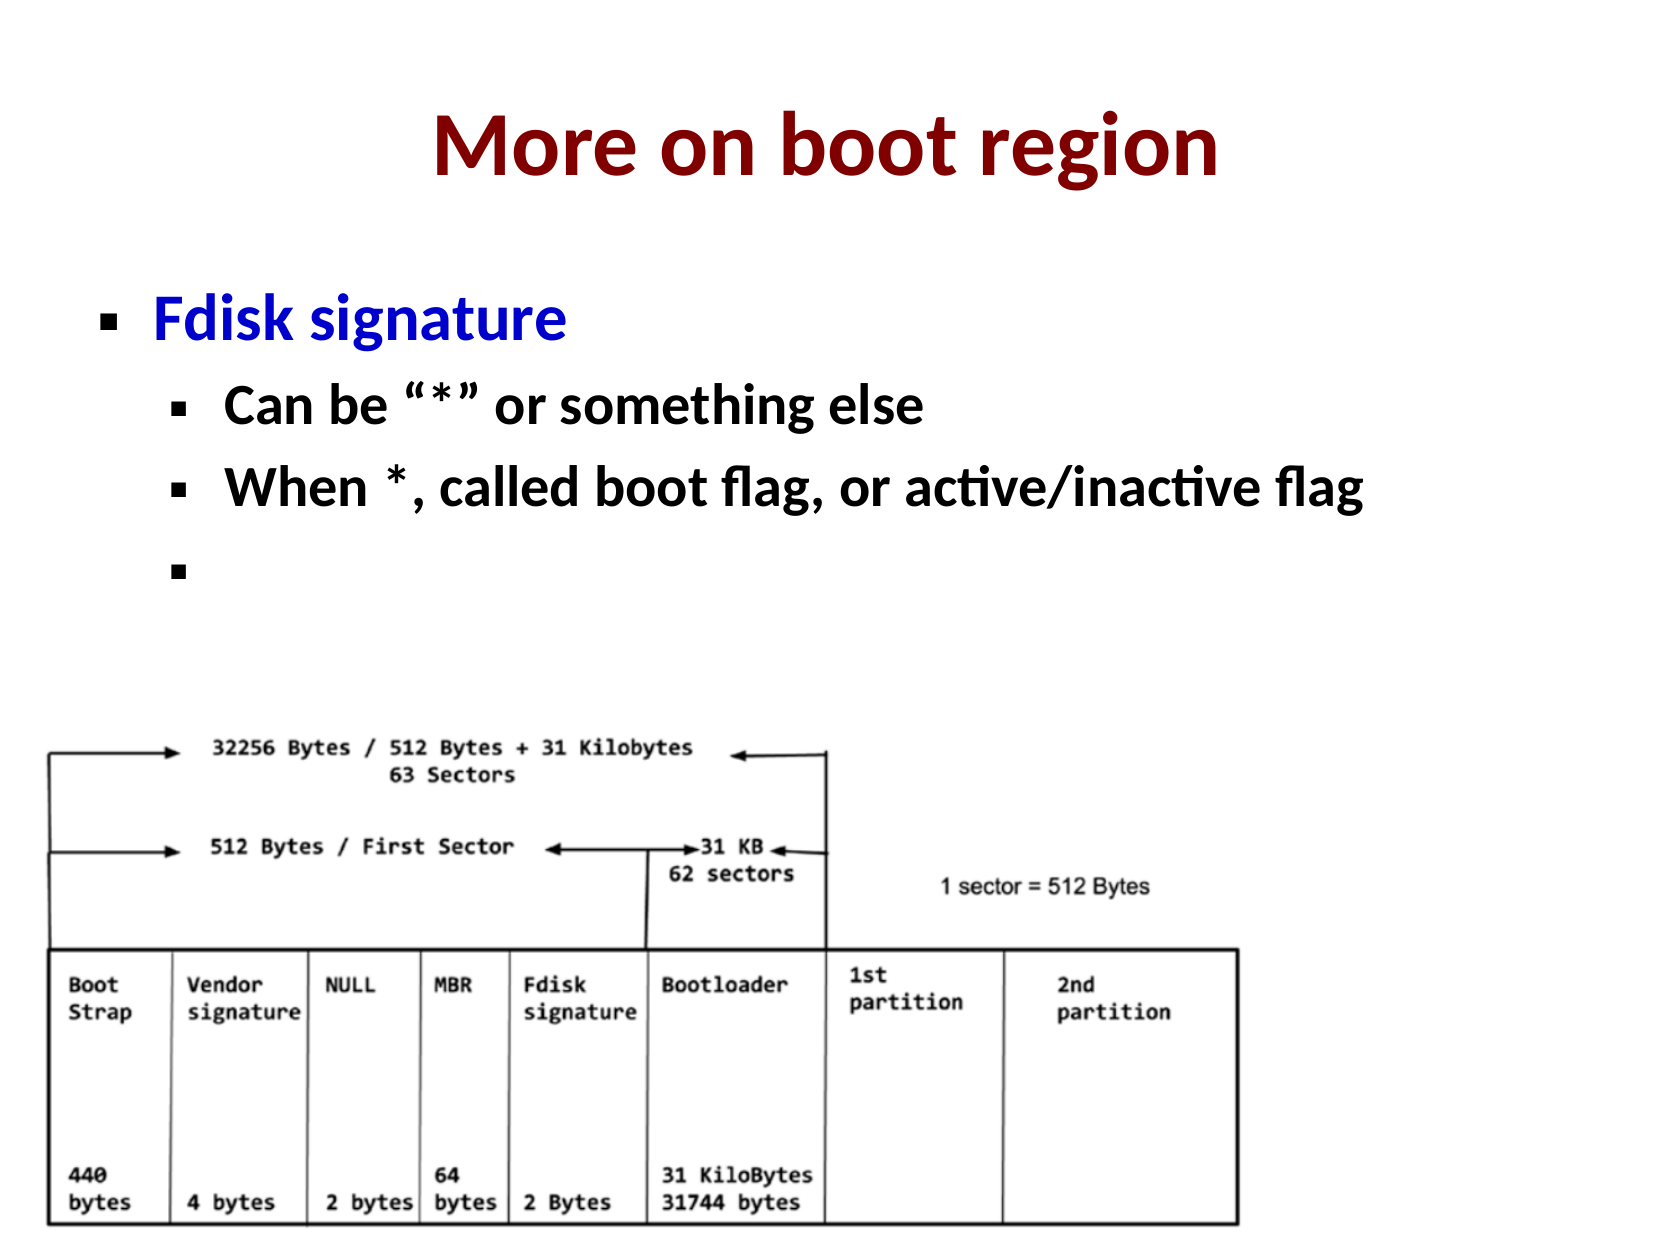

# More on boot region
Fdisk signature
Can be “*” or something else
When *, called boot flag, or active/inactive flag